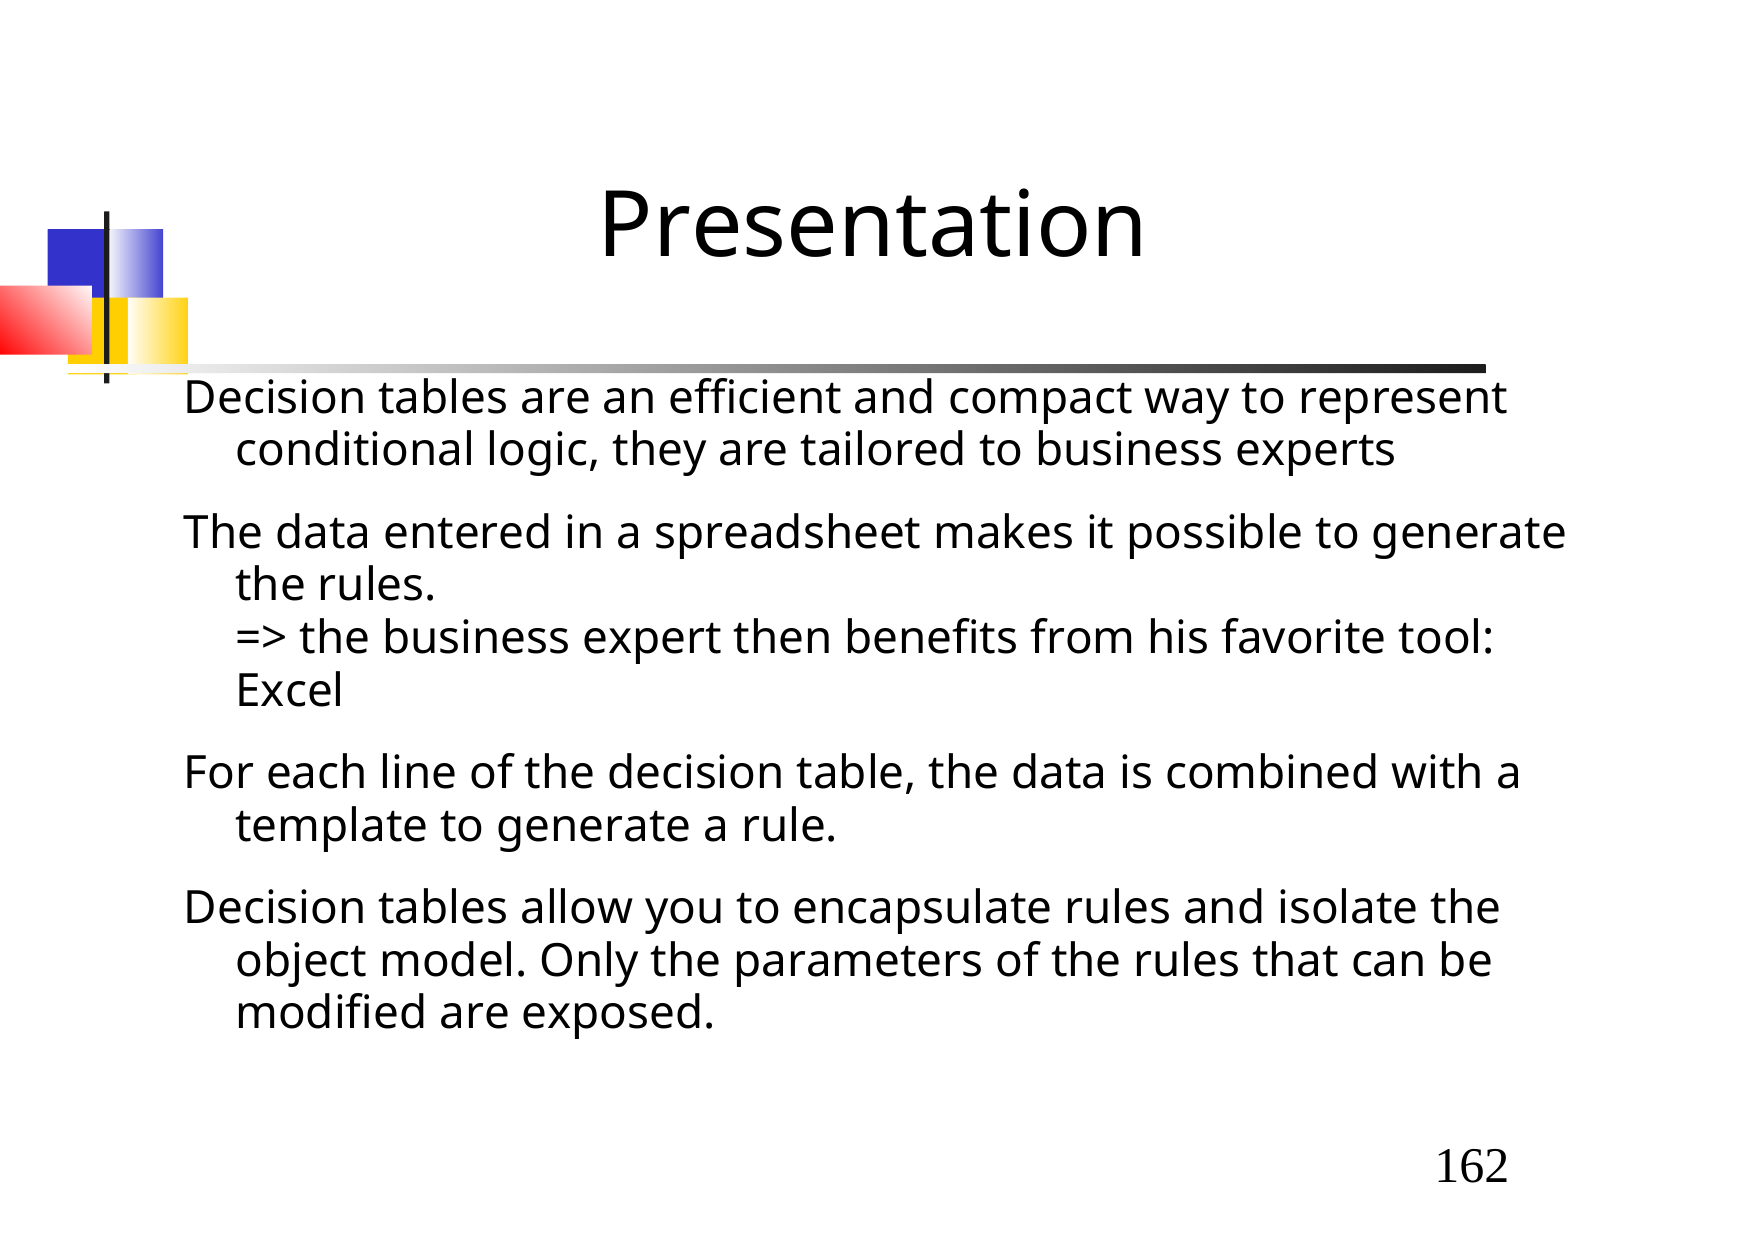

# Presentation
Decision tables are an efficient and compact way to represent conditional logic, they are tailored to business experts
The data entered in a spreadsheet makes it possible to generate the rules.
=> the business expert then benefits from his favorite tool: Excel
For each line of the decision table, the data is combined with a template to generate a rule.
Decision tables allow you to encapsulate rules and isolate the object model. Only the parameters of the rules that can be modified are exposed.